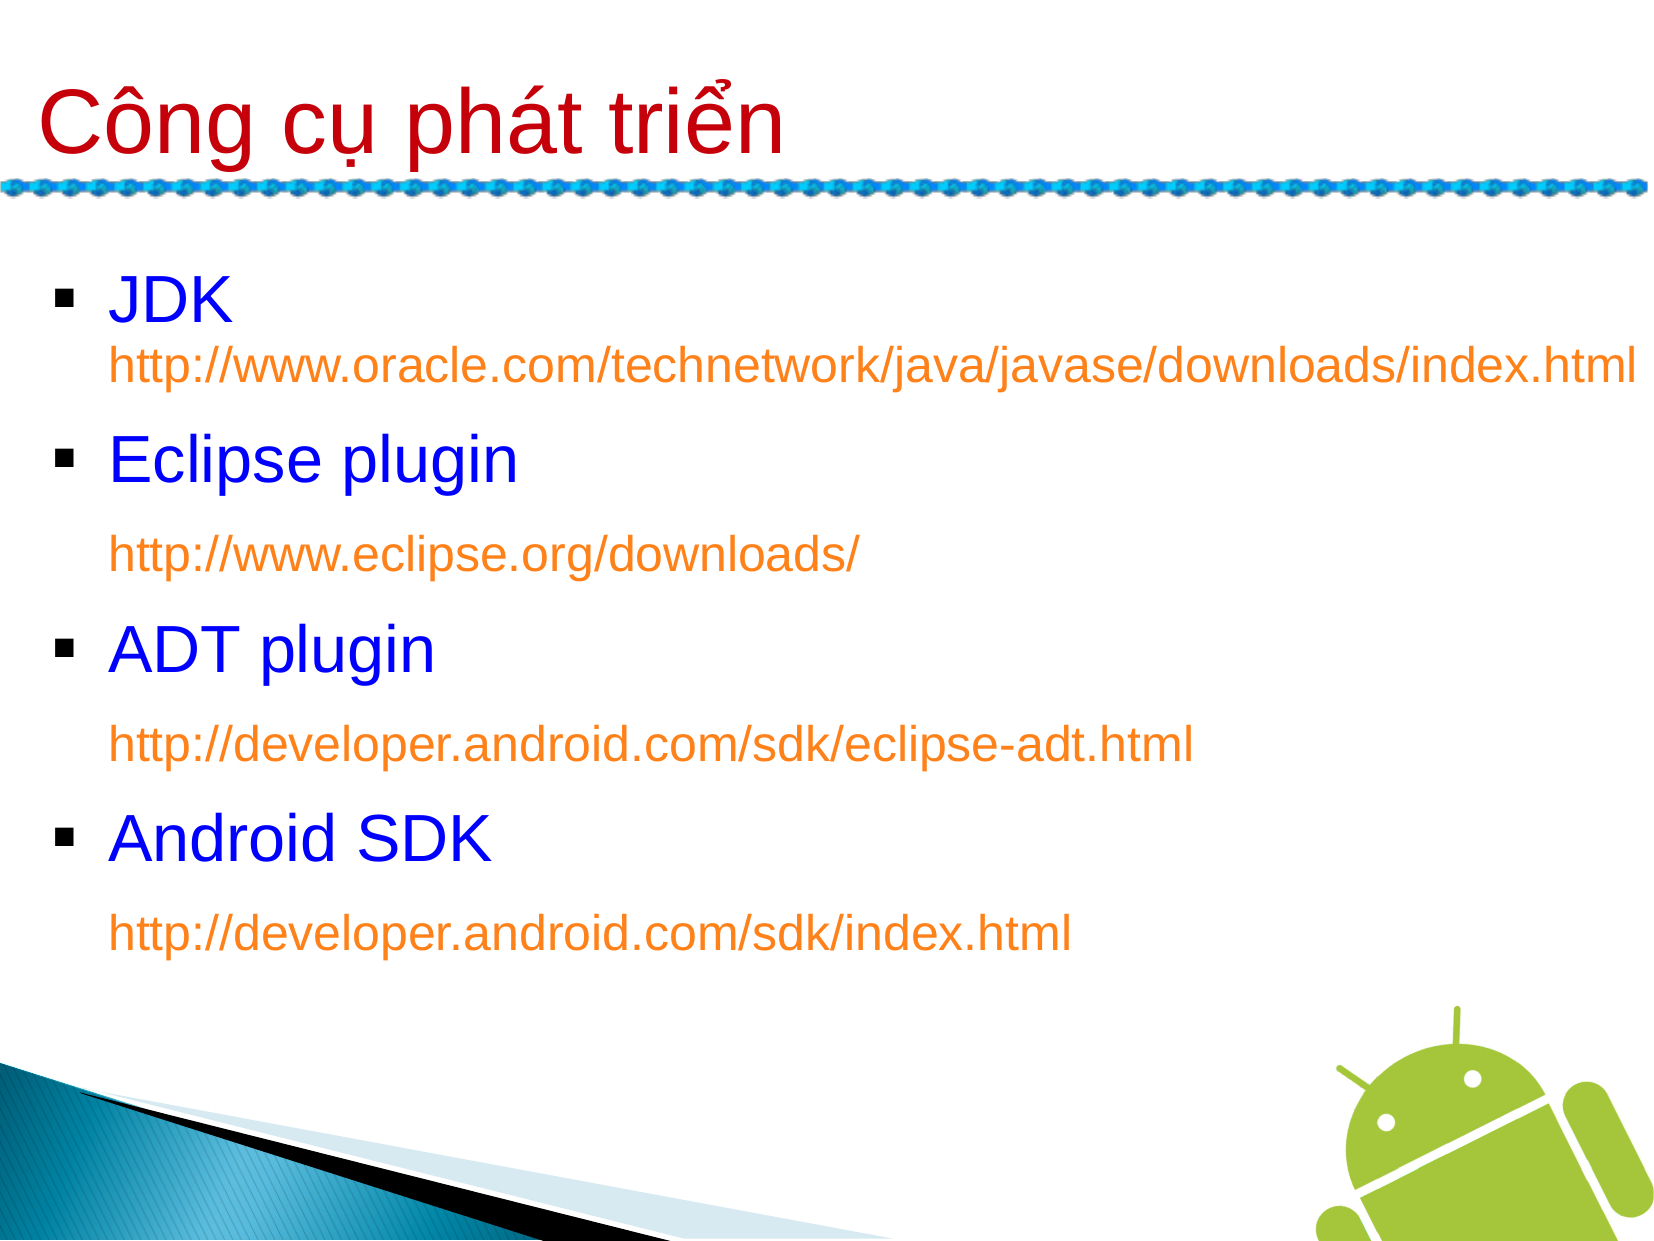

# Công cụ phát triển
JDK	http://www.oracle.com/technetwork/java/javase/downloads/index.html
Eclipse plugin
http://www.eclipse.org/downloads/
ADT plugin
http://developer.android.com/sdk/eclipse-adt.html
Android SDK
http://developer.android.com/sdk/index.html